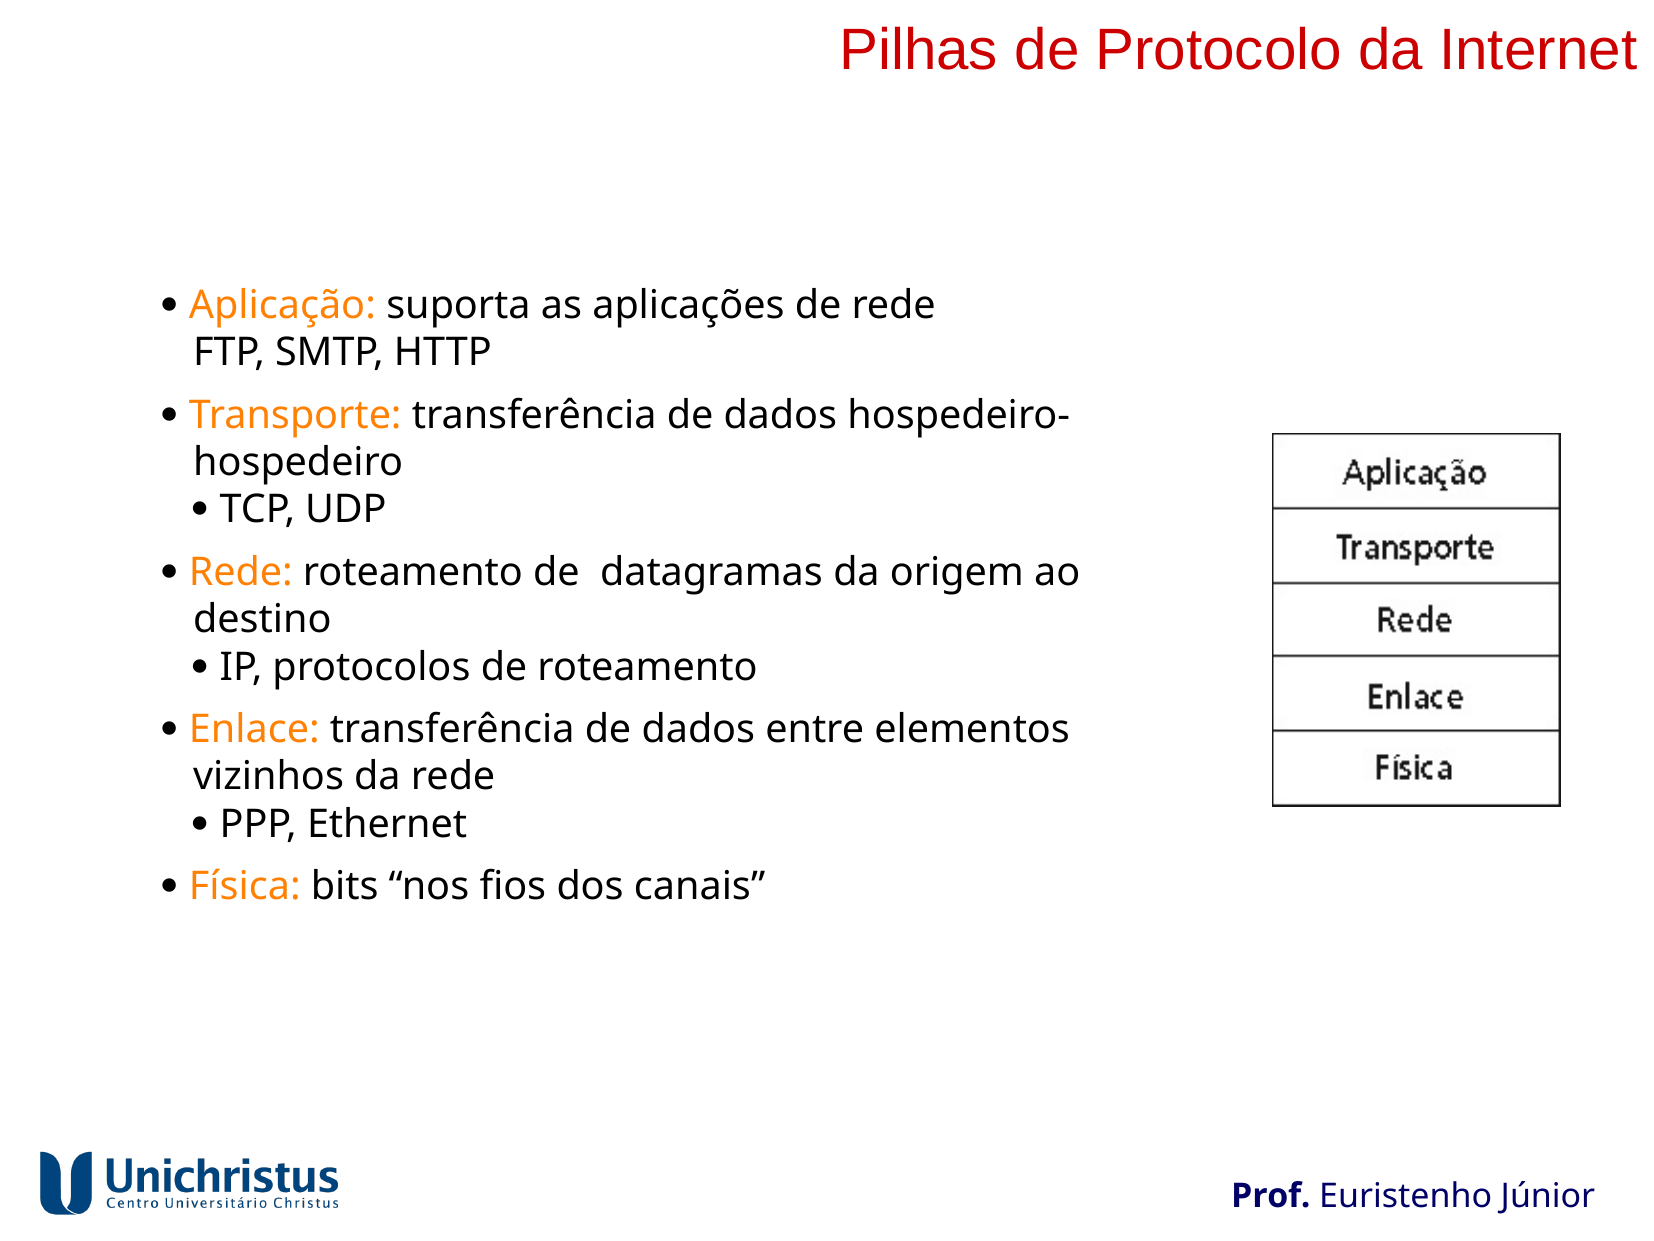

Pilhas de Protocolo da Internet
Pilha de protocolos da Internet
#  Aplicação: suporta as aplicações de rede
	FTP, SMTP, HTTP
 Transporte: transferência de dados hospedeiro-hospedeiro
	 TCP, UDP
 Rede: roteamento de datagramas da origem ao destino
	 IP, protocolos de roteamento
 Enlace: transferência de dados entre elementos vizinhos da rede
	 PPP, Ethernet
 Física: bits “nos fios dos canais”
Prof. Euristenho Júnior